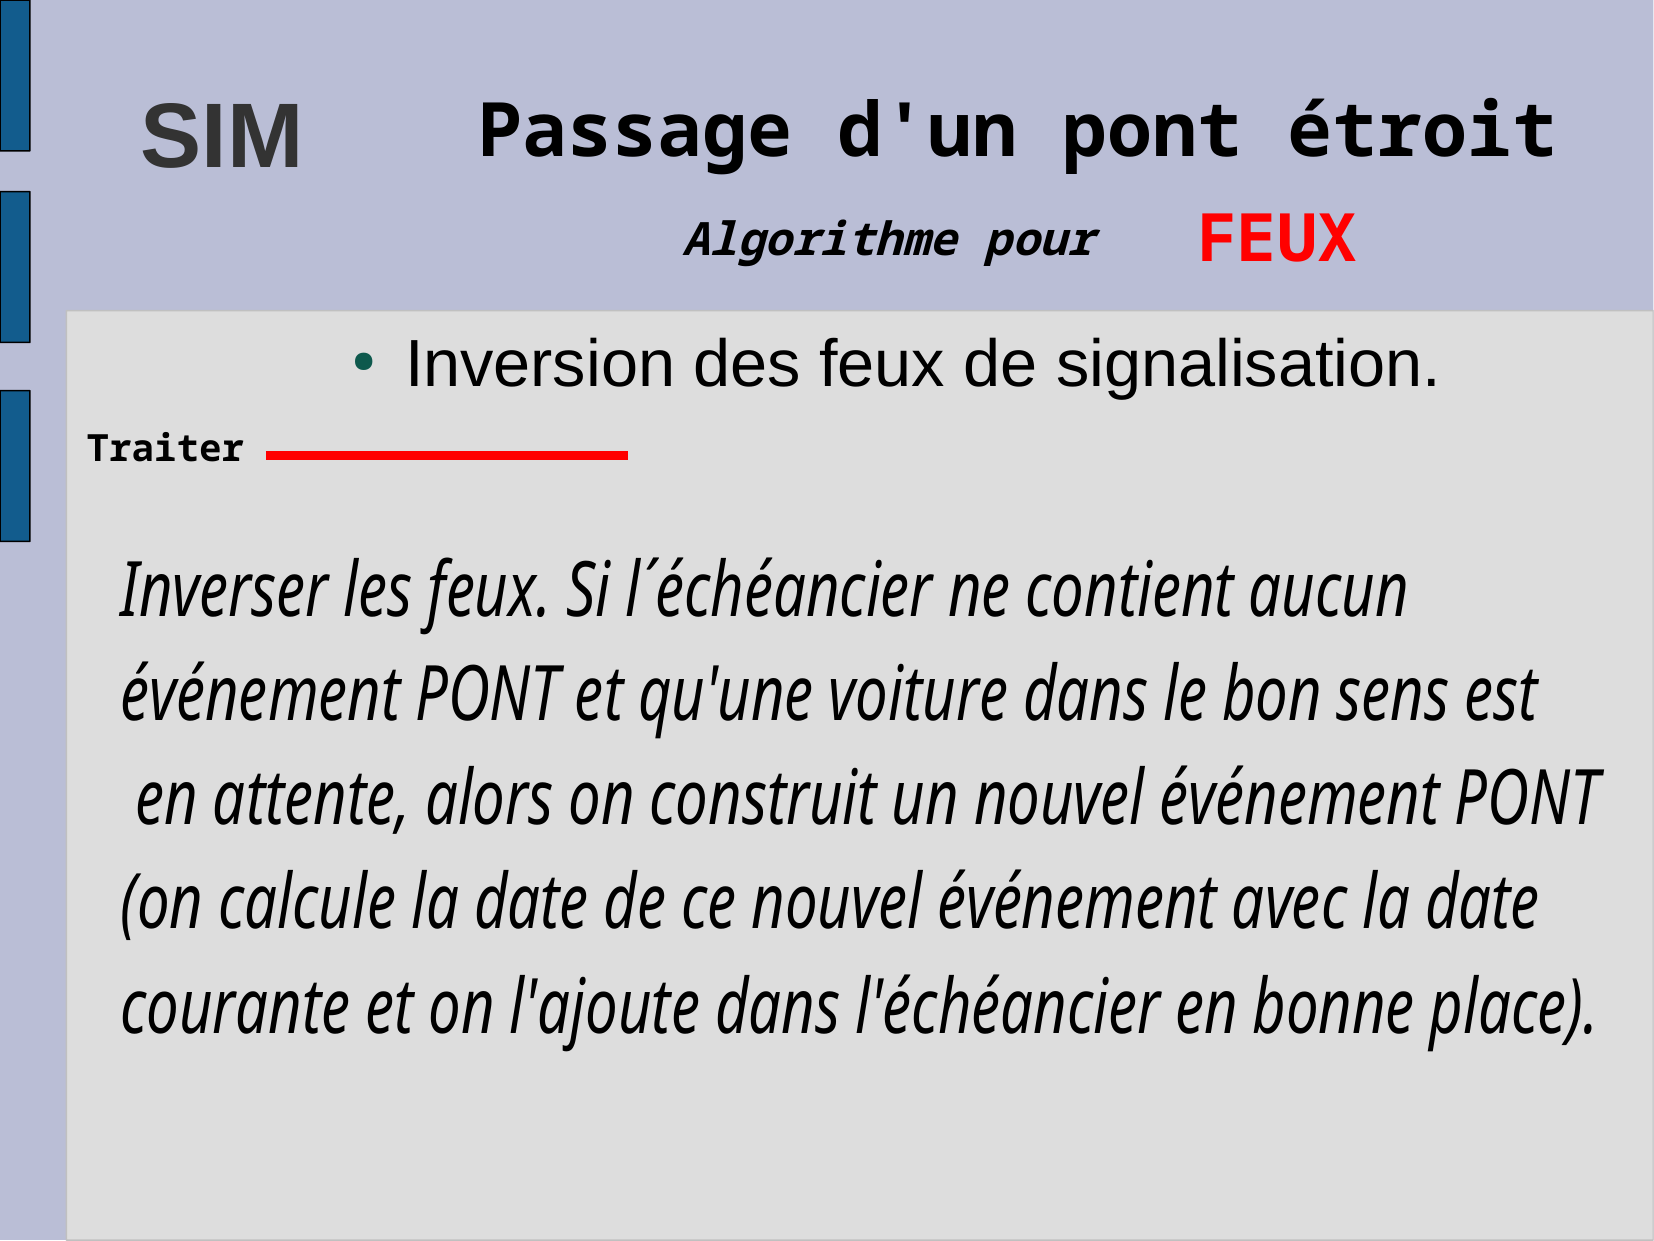

# SIM
Passage d'un pont étroit
FEUX
Algorithme pour
Inversion des feux de signalisation.
Traiter
Inverser les feux. Si l´échéancier ne contient aucun
événement PONT et qu'une voiture dans le bon sens est
 en attente, alors on construit un nouvel événement PONT
(on calcule la date de ce nouvel événement avec la date
courante et on l'ajoute dans l'échéancier en bonne place).